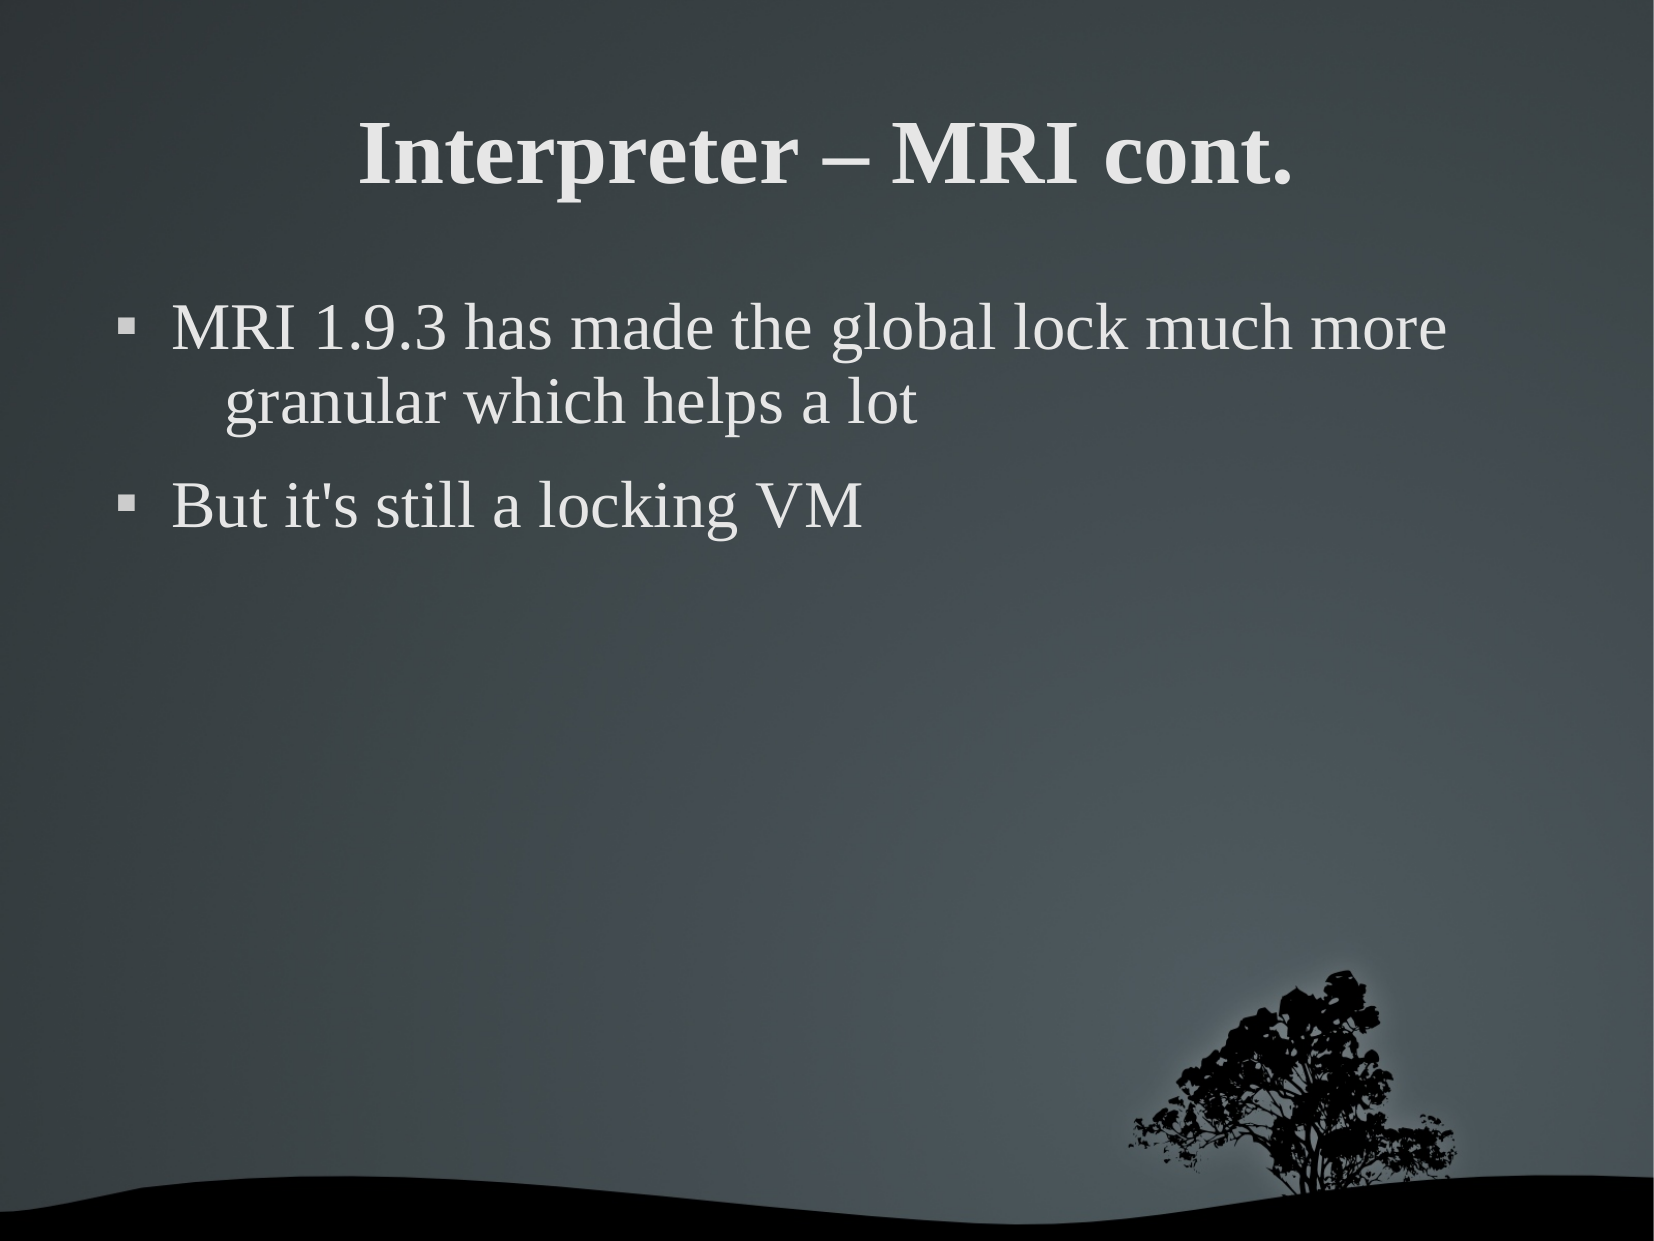

# Interpreter – MRI cont.
MRI 1.9.3 has made the global lock much more granular which helps a lot
But it's still a locking VM